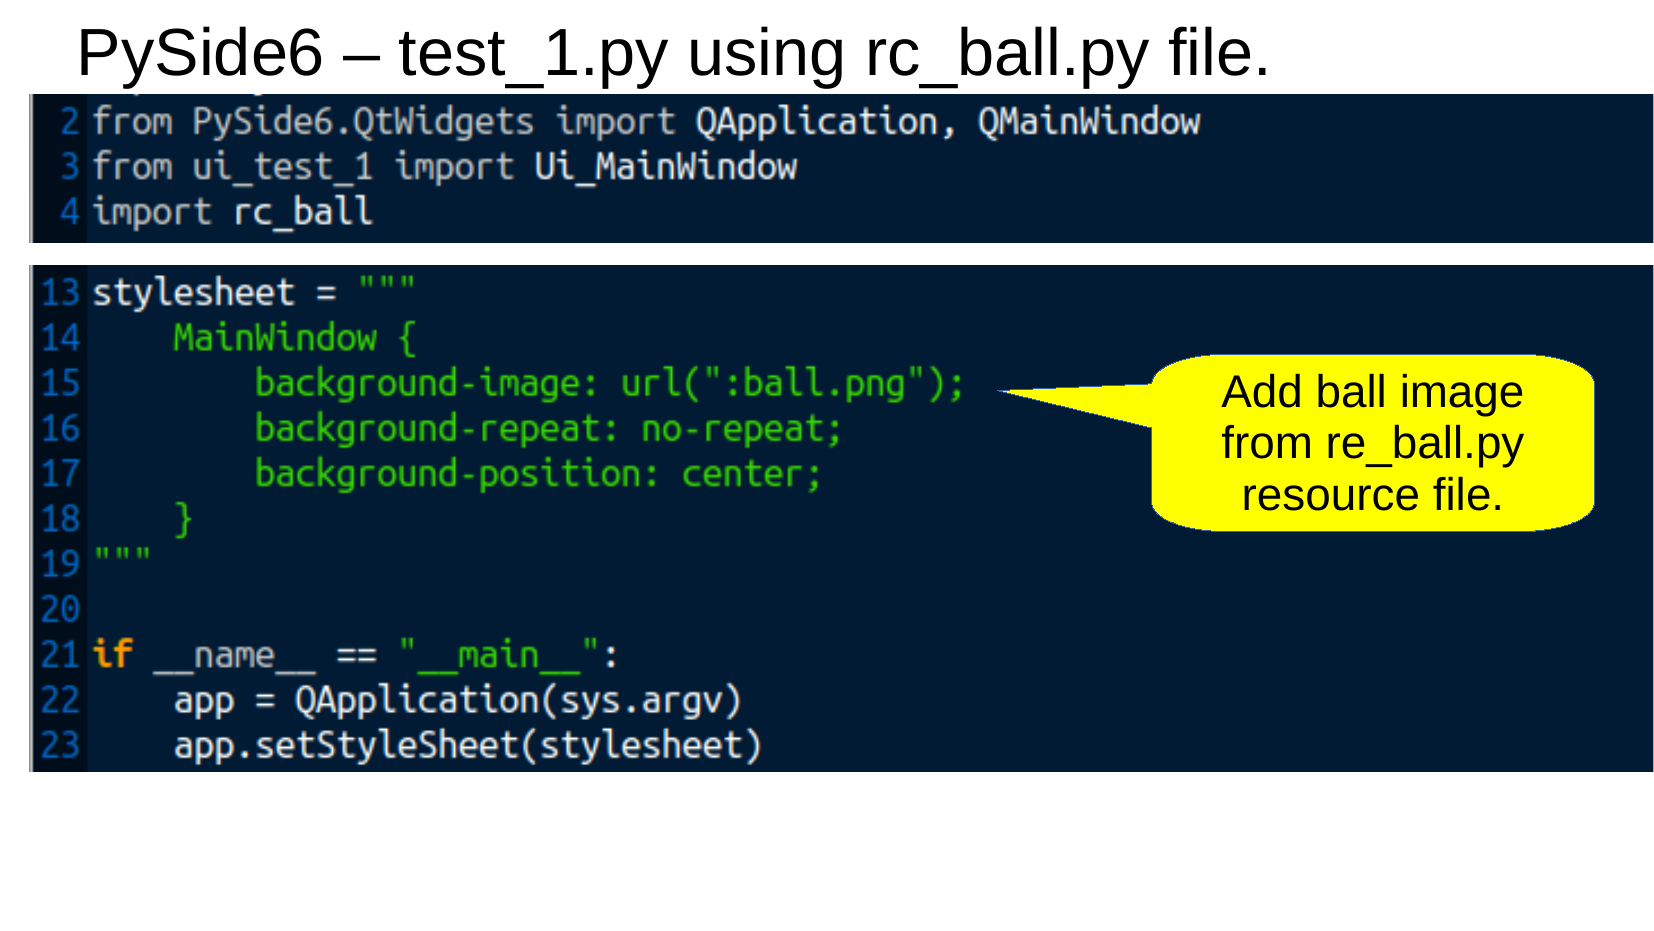

# PySide6 – test_1.py using rc_ball.py file.
Add ball image from re_ball.py resource file.